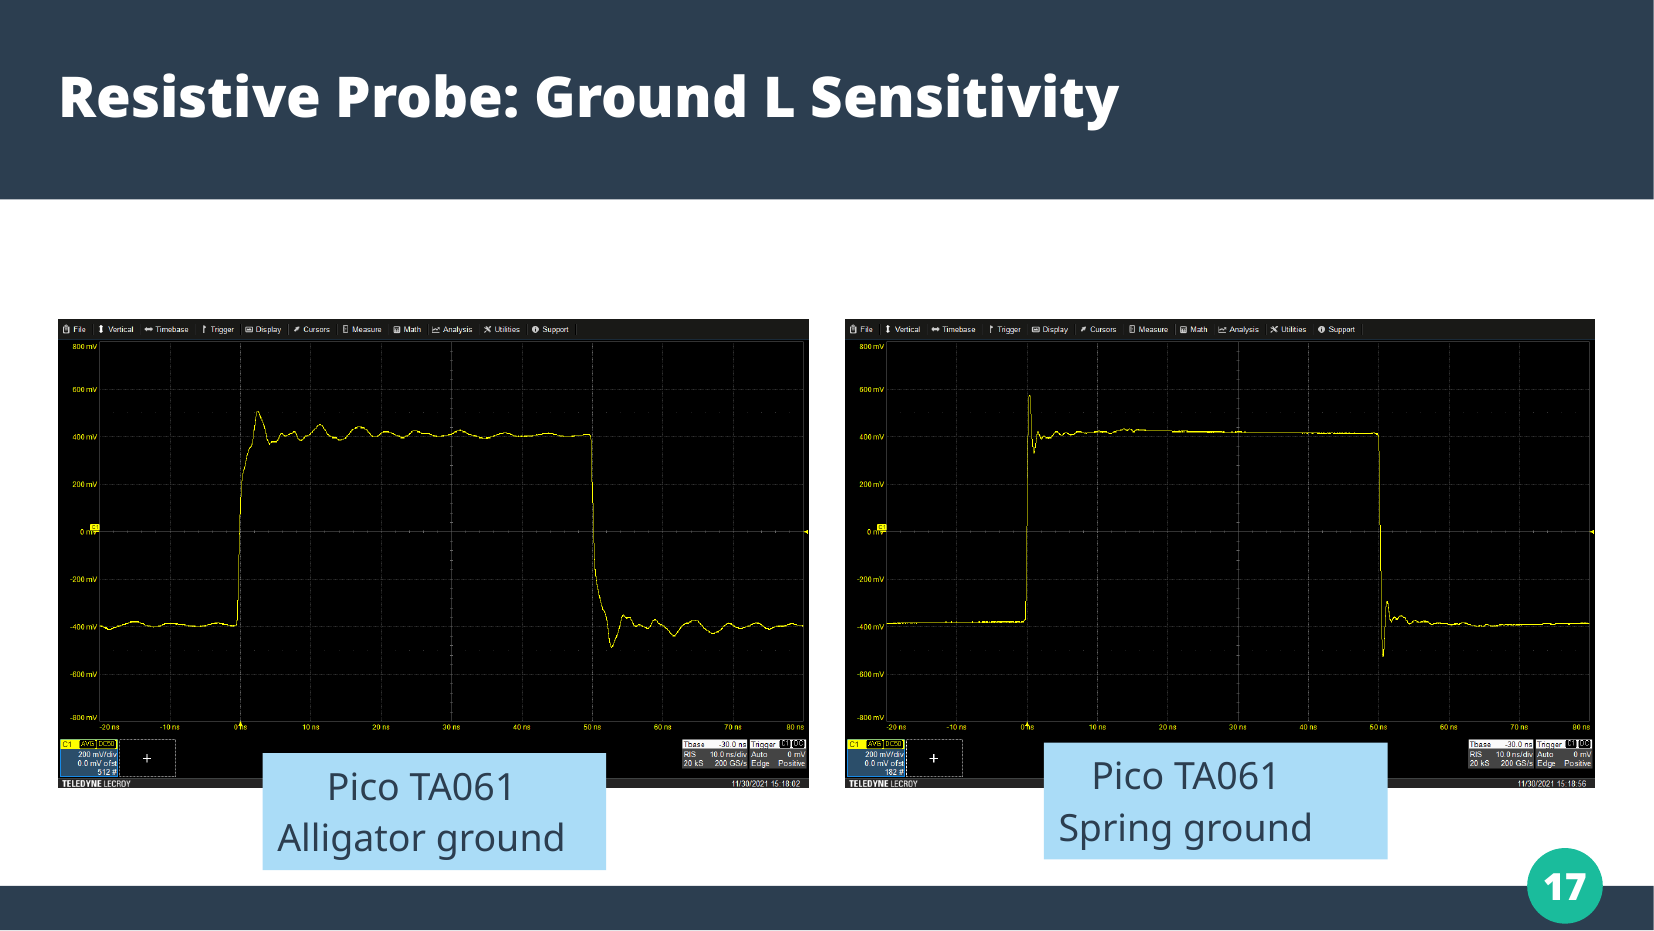

# Resistive Probe: Ground L Sensitivity
Pico TA061
Spring ground
Pico TA061
Alligator ground